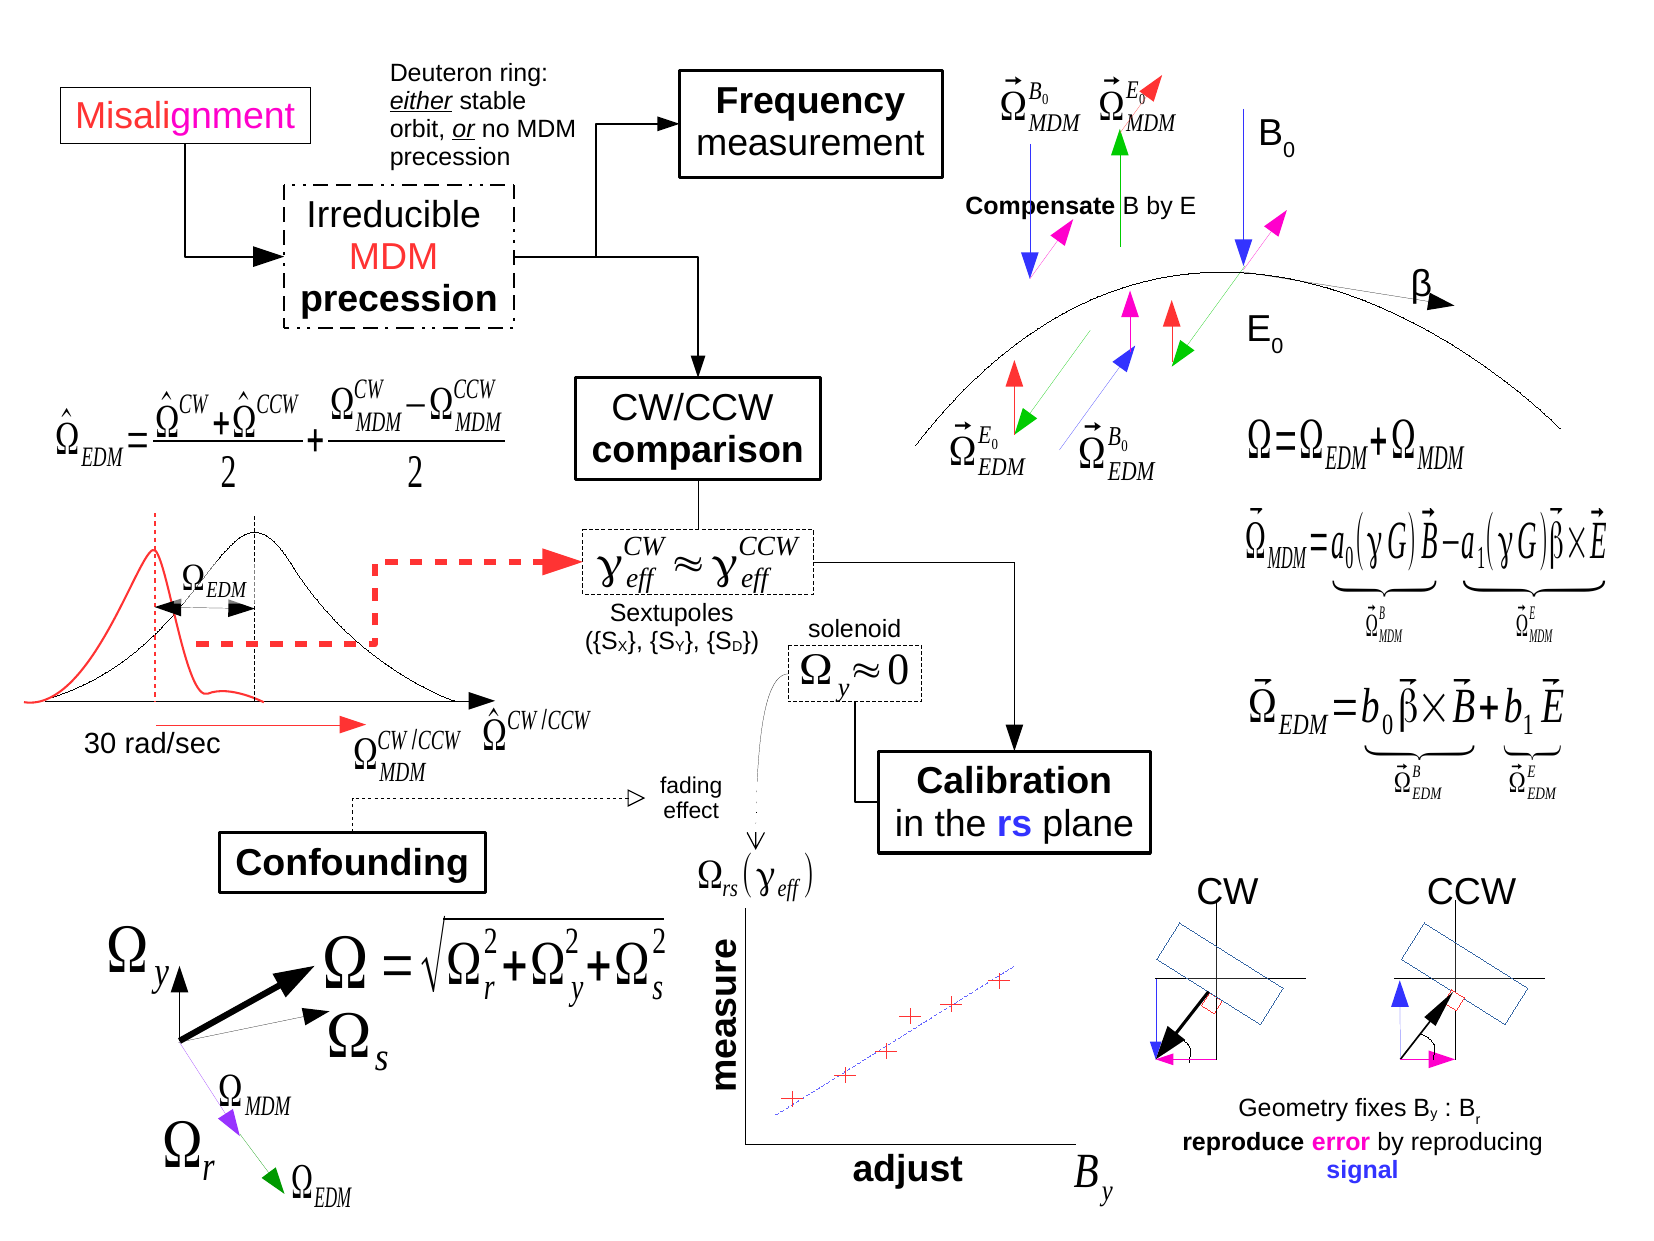

Deuteron ring:
either stable orbit, or no MDM precession
Frequency
measurement
B0
β
E0
Misalignment
Compensate B by E
Irreducible
MDM
precession
CW/CCW
comparison
Sextupoles
({SX}, {SY}, {SD})
solenoid
30 rad/sec
Calibration
in the rs plane
fading effect
Confounding
CW
CCW
Geometry fixes By : Br
reproduce error by reproducing signal
measure
adjust